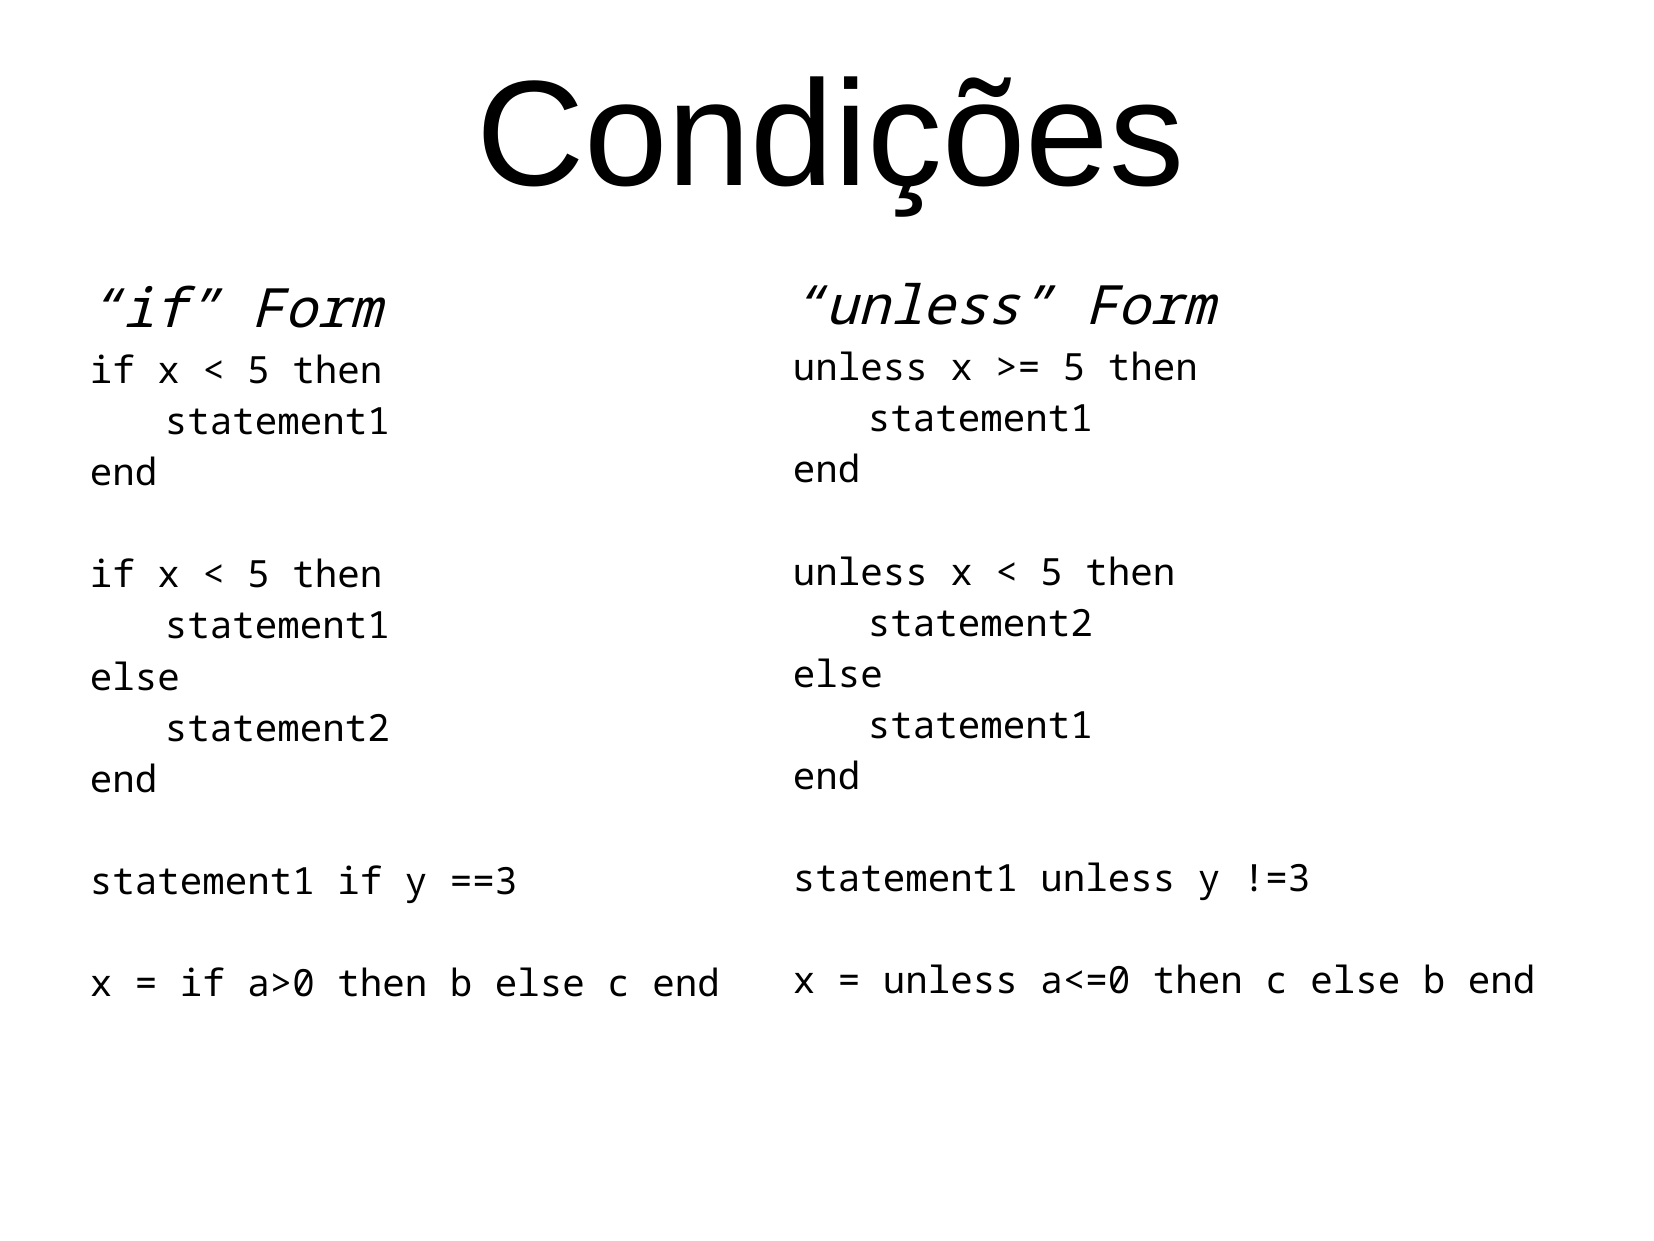

Condições
“unless” Form
unless x >= 5 then
	statement1
end
unless x < 5 then
	statement2
else
	statement1
end
statement1 unless y !=3
x = unless a<=0 then c else b end
“if” Form
if x < 5 then
	statement1
end
if x < 5 then
	statement1
else
	statement2
end
statement1 if y ==3
x = if a>0 then b else c end